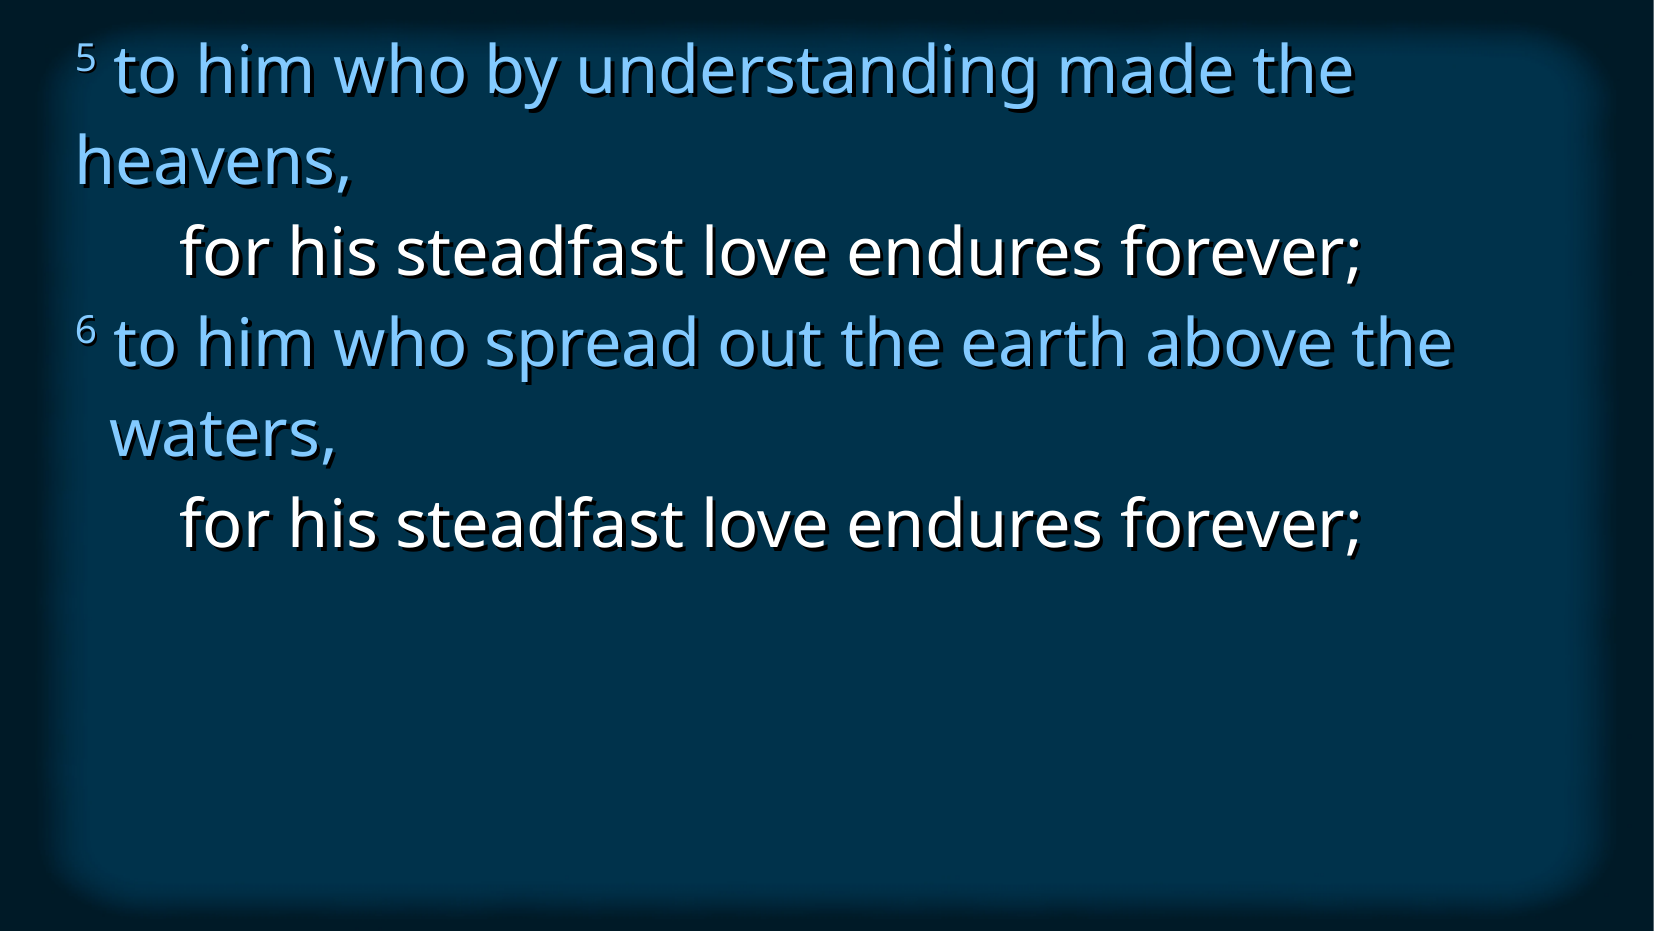

5 to him who by understanding made the heavens,
 for his steadfast love endures forever;
6 to him who spread out the earth above the
 waters,
 for his steadfast love endures forever;